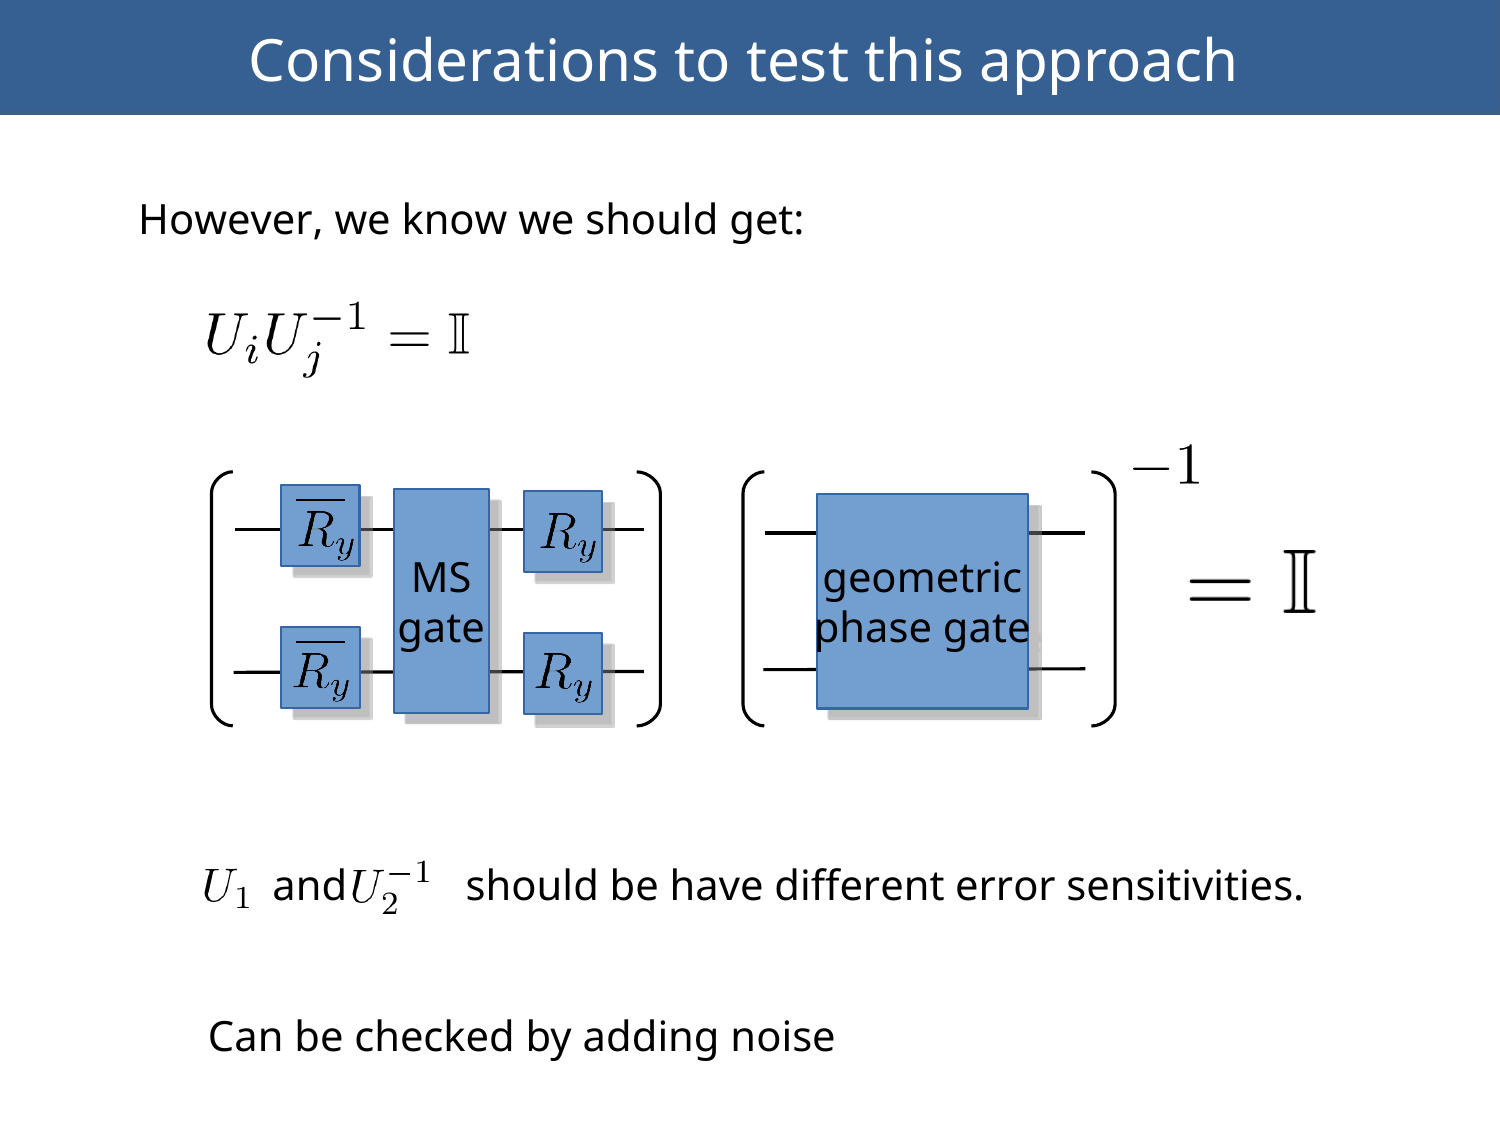

Considerations to test this approach
However, we know we should get:
MS
gate
geometric
phase gate
 and should be have different error sensitivities.
Can be checked by adding noise